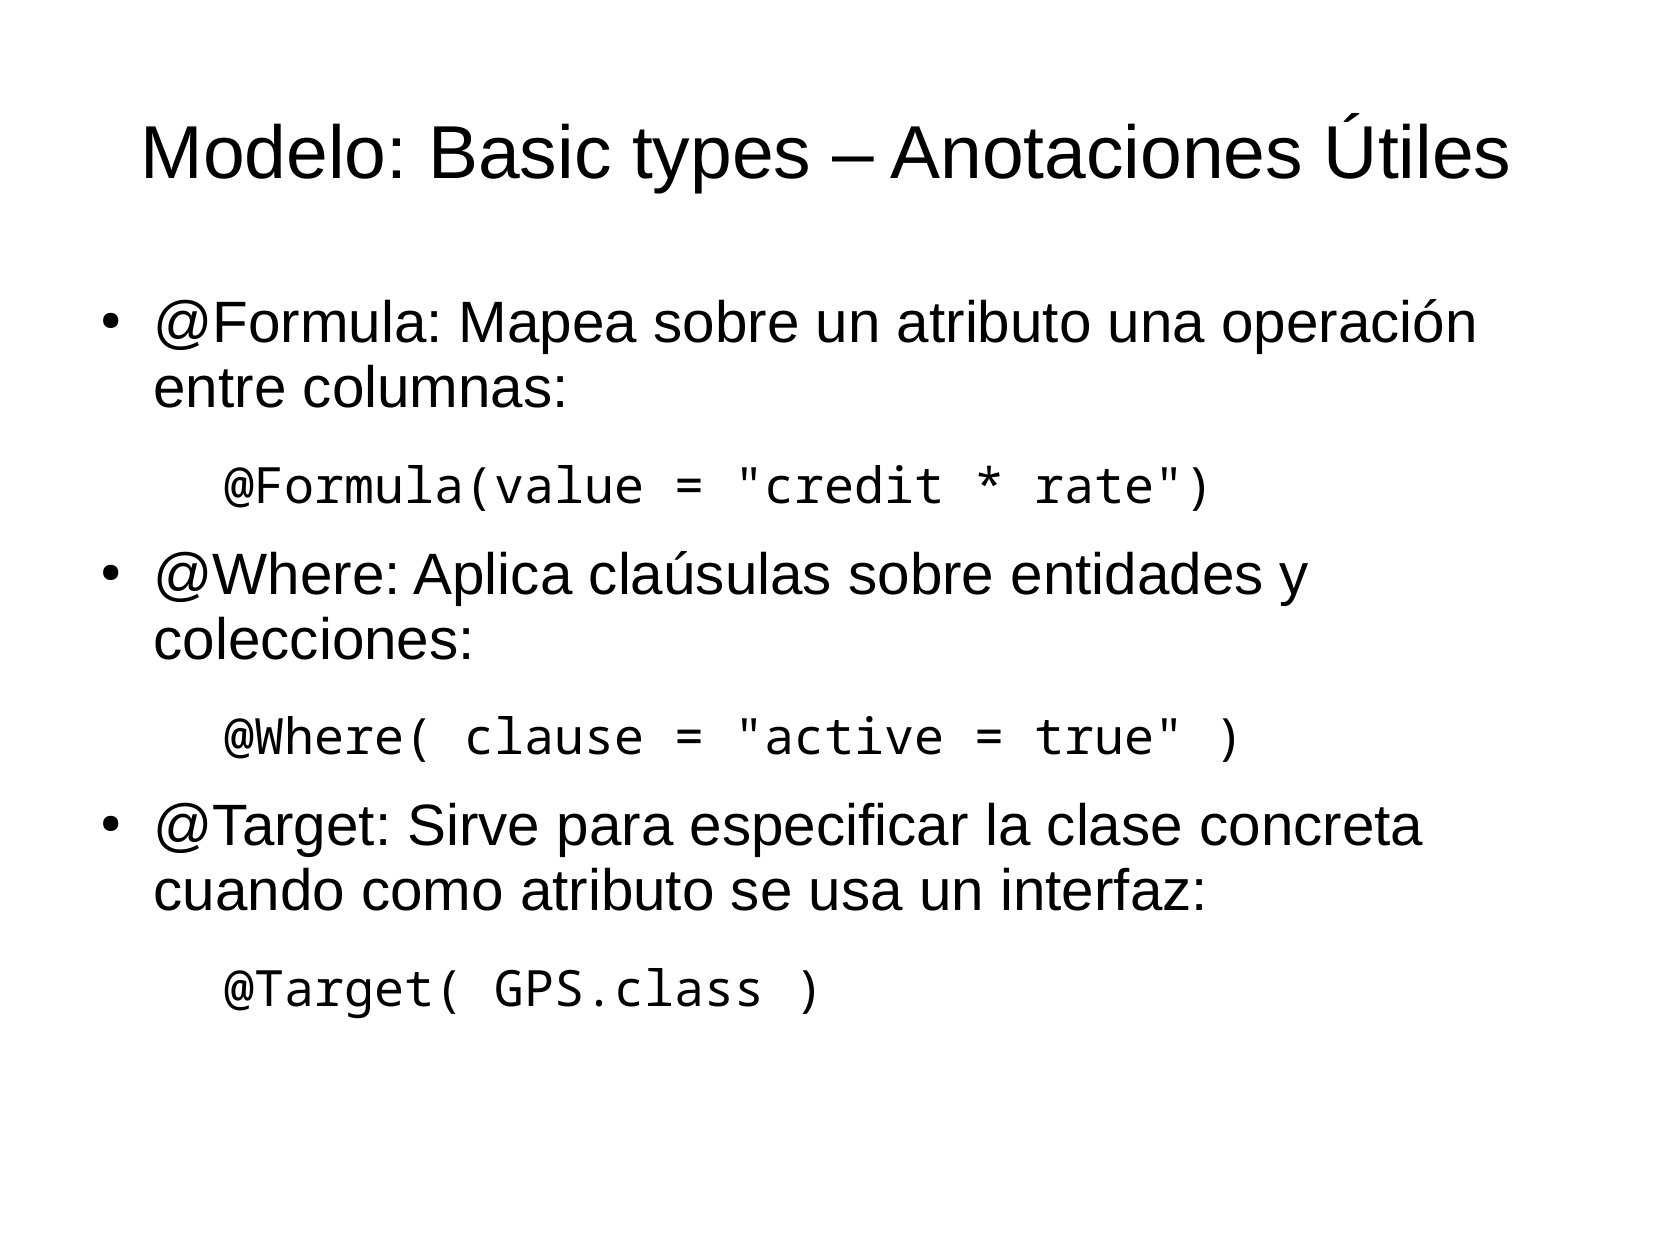

# Modelo: Basic types – Anotaciones Útiles
@Formula: Mapea sobre un atributo una operación entre columnas:
@Formula(value = "credit * rate")
@Where: Aplica claúsulas sobre entidades y colecciones:
@Where( clause = "active = true" )
@Target: Sirve para especificar la clase concreta cuando como atributo se usa un interfaz:
@Target( GPS.class )